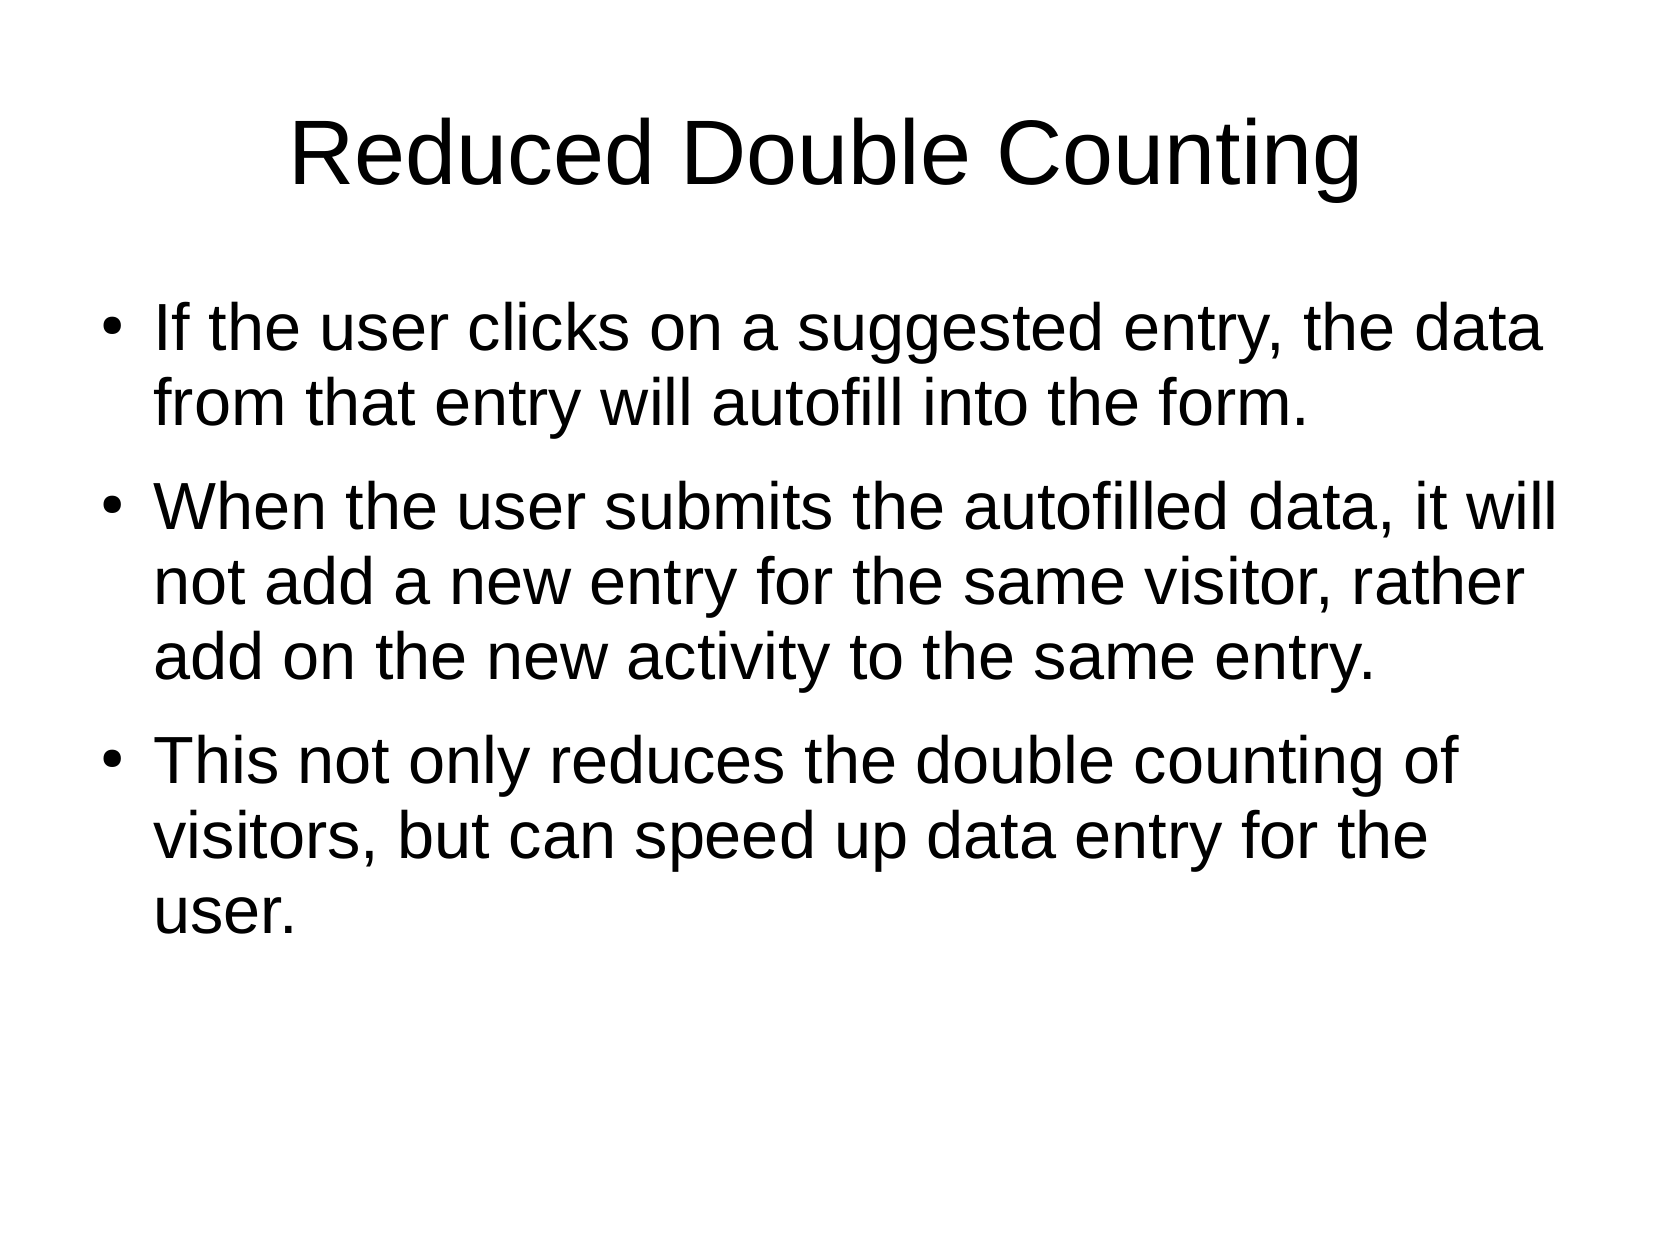

# Reduced Double Counting
If the user clicks on a suggested entry, the data from that entry will autofill into the form.
When the user submits the autofilled data, it will not add a new entry for the same visitor, rather add on the new activity to the same entry.
This not only reduces the double counting of visitors, but can speed up data entry for the user.